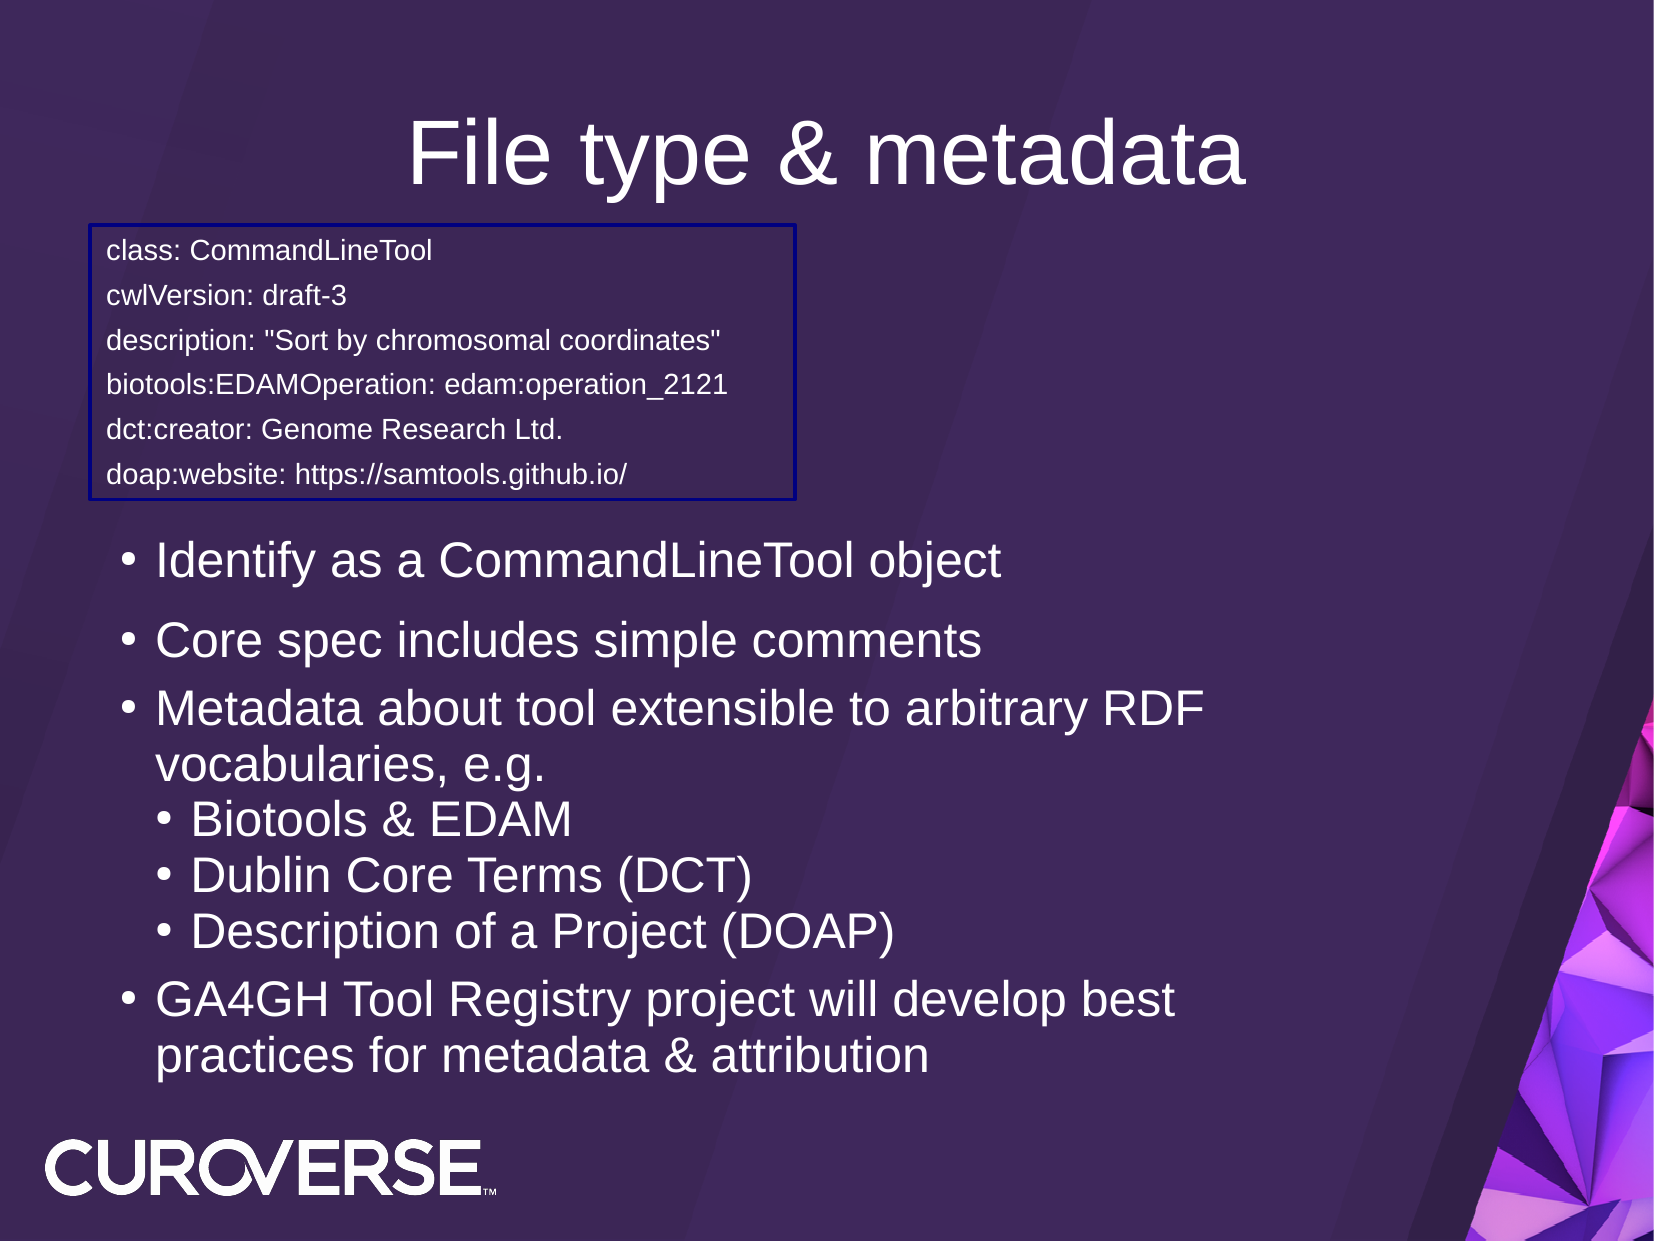

# File type & metadata
class: CommandLineTool
cwlVersion: draft-3
description: "Sort by chromosomal coordinates"
biotools:EDAMOperation: edam:operation_2121
dct:creator: Genome Research Ltd.
doap:website: https://samtools.github.io/
Identify as a CommandLineTool object
Core spec includes simple comments
Metadata about tool extensible to arbitrary RDF vocabularies, e.g.
Biotools & EDAM
Dublin Core Terms (DCT)
Description of a Project (DOAP)
GA4GH Tool Registry project will develop best practices for metadata & attribution